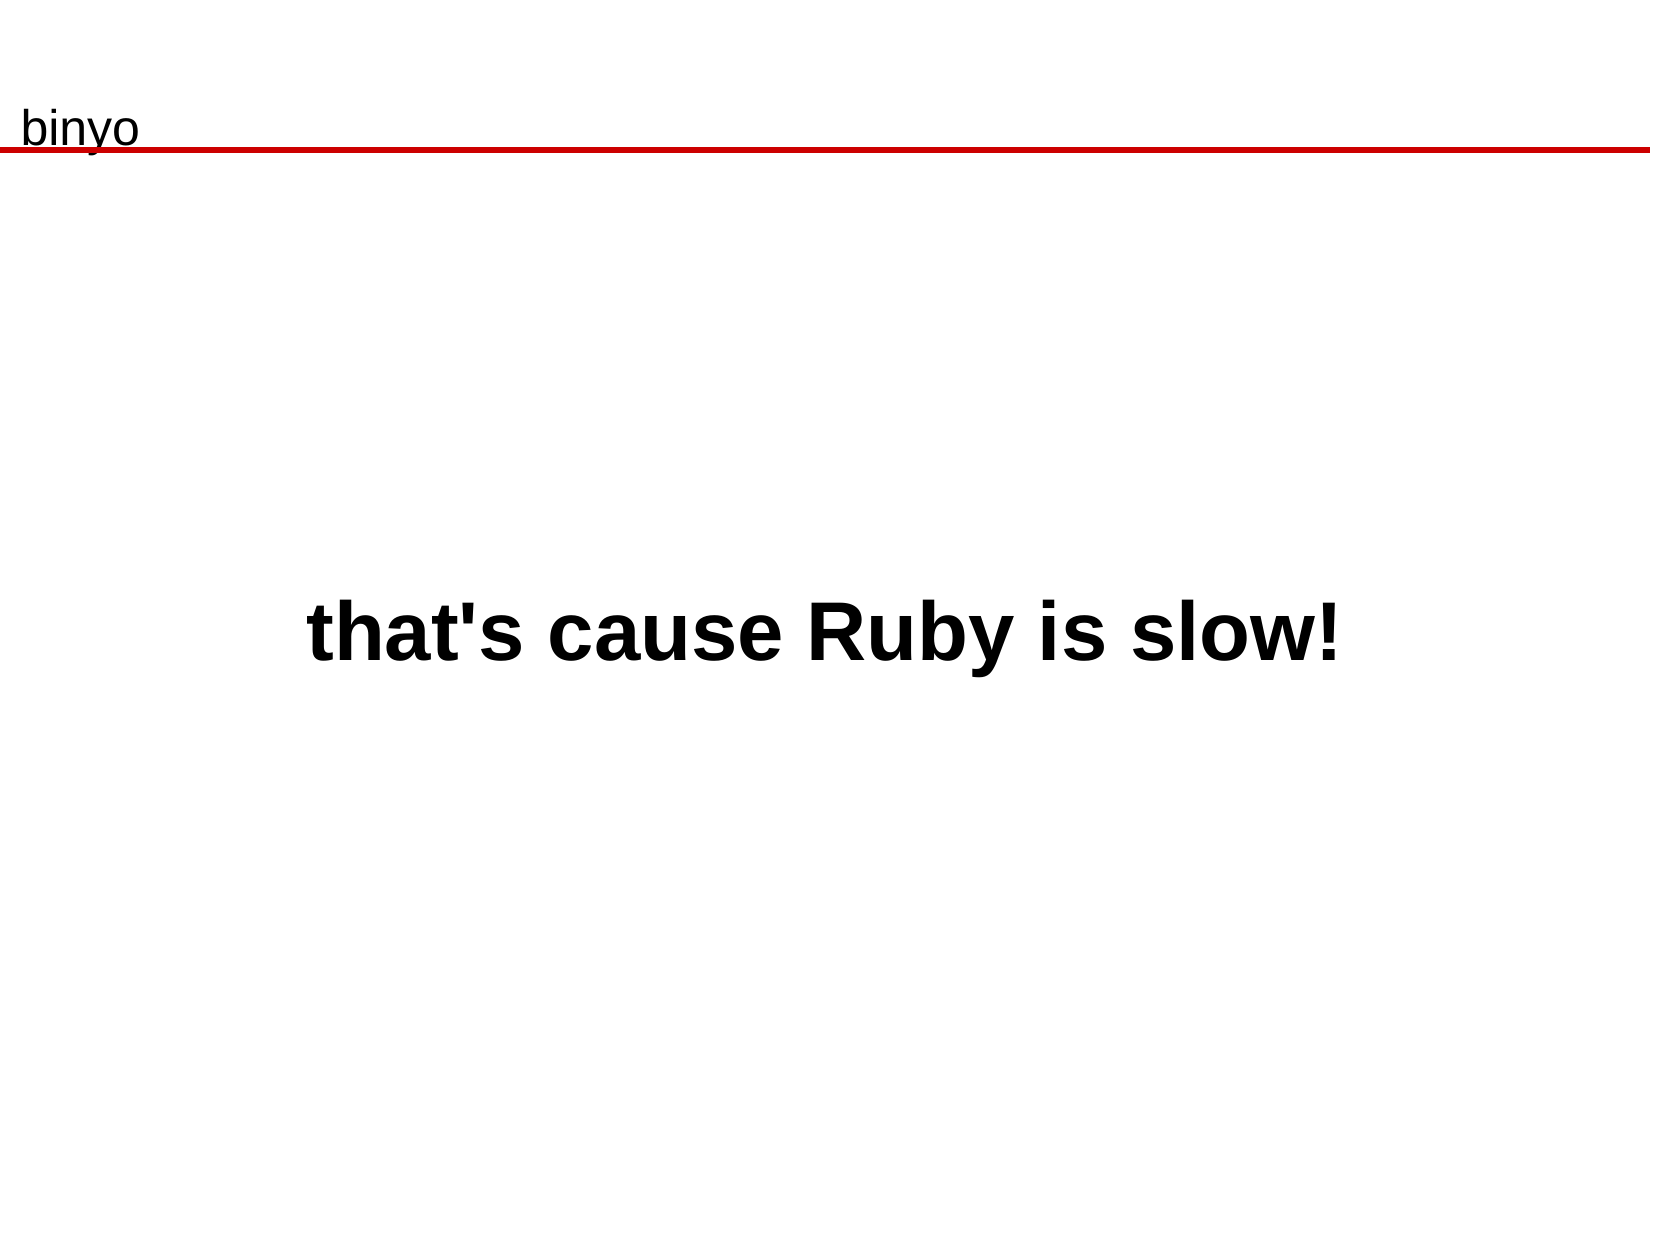

#
binyo
that's cause Ruby is slow!